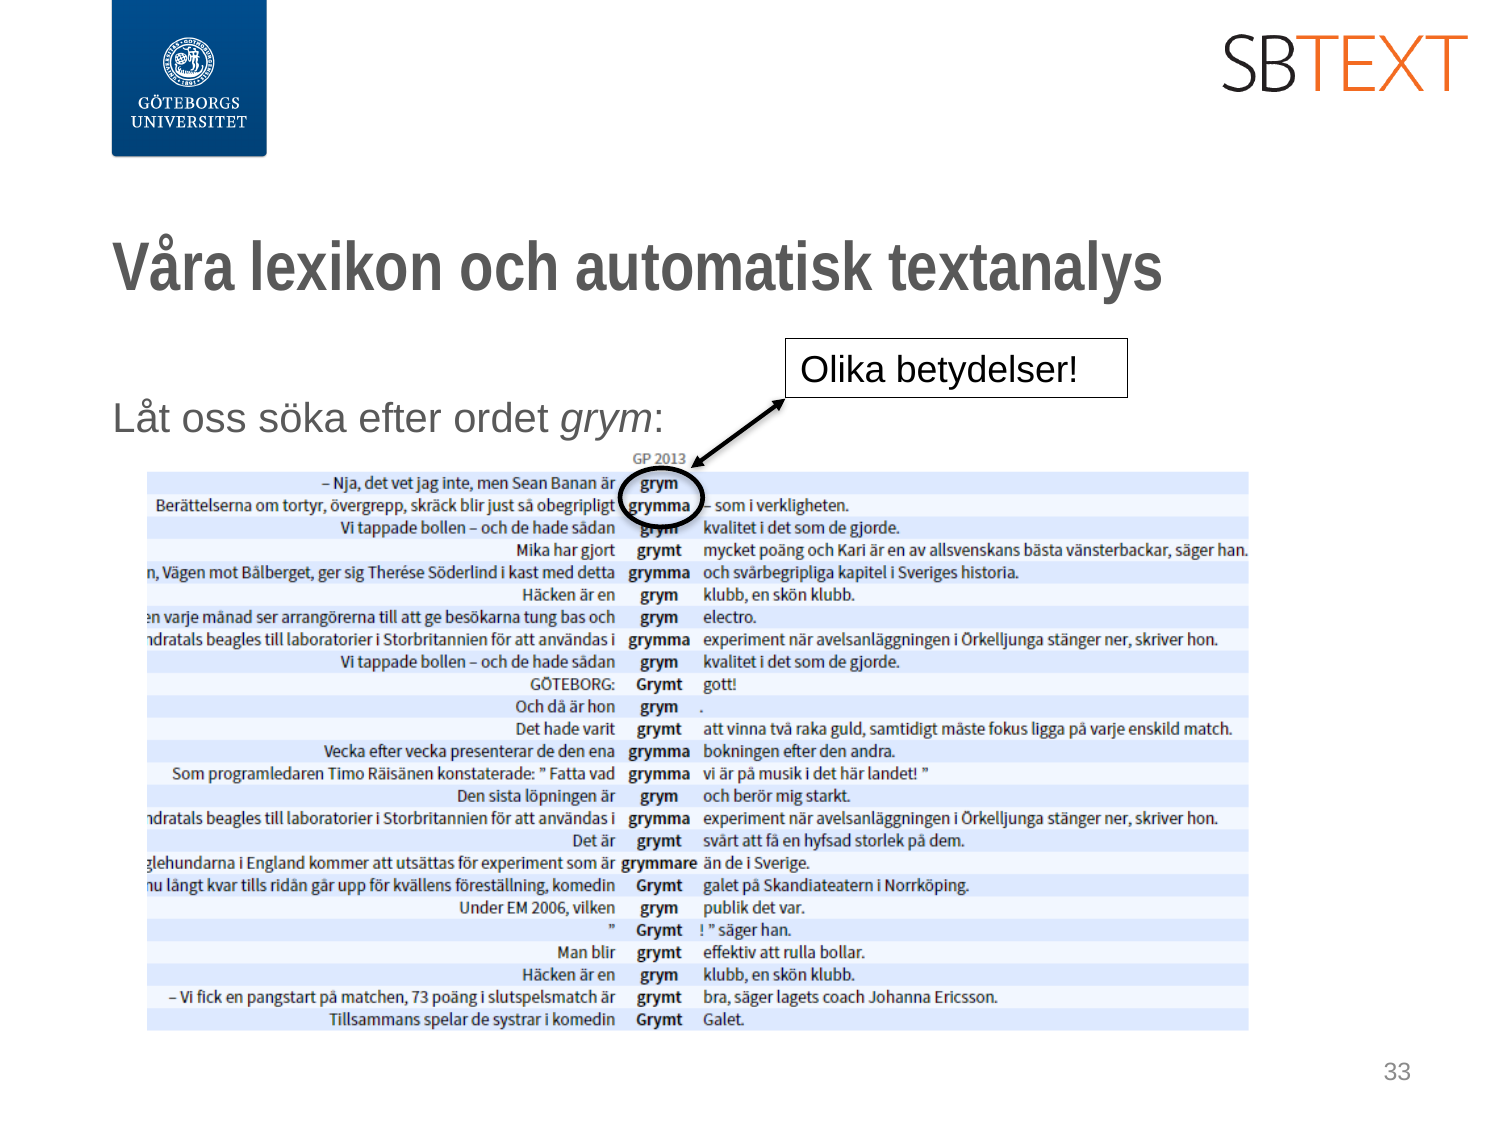

# Våra lexikon och automatisk textanalys
Olika betydelser!
Låt oss söka efter ordet grym: